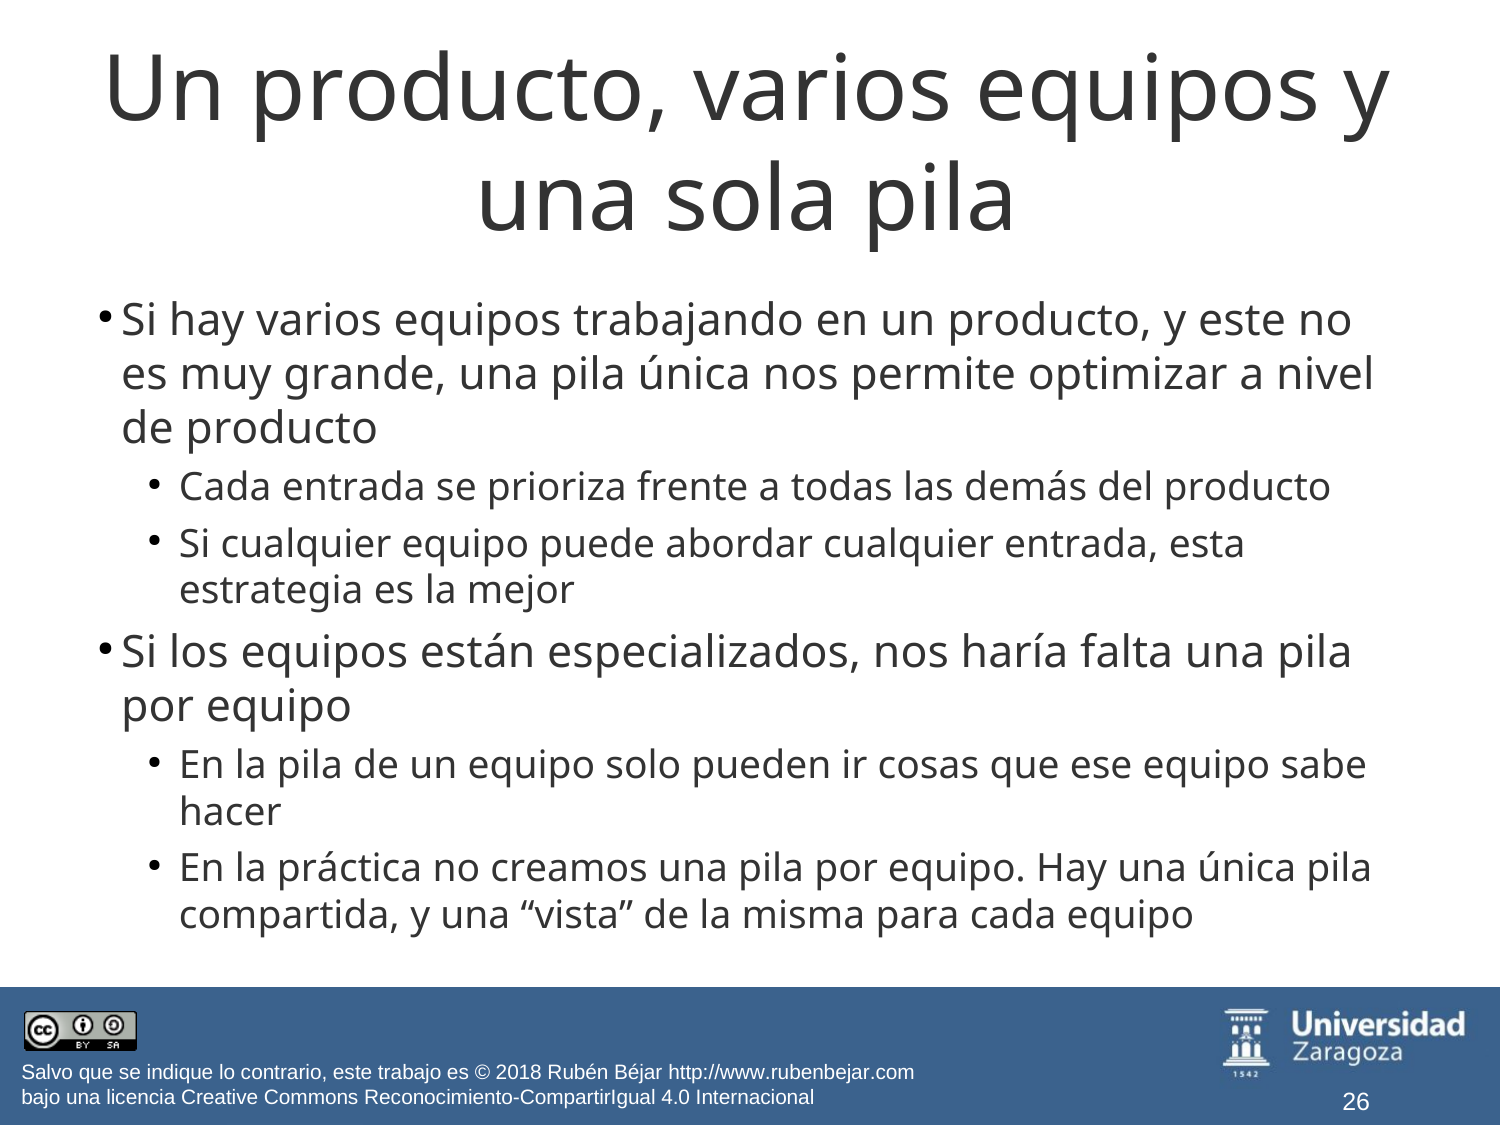

# Un producto, varios equipos y una sola pila
Si hay varios equipos trabajando en un producto, y este no es muy grande, una pila única nos permite optimizar a nivel de producto
Cada entrada se prioriza frente a todas las demás del producto
Si cualquier equipo puede abordar cualquier entrada, esta estrategia es la mejor
Si los equipos están especializados, nos haría falta una pila por equipo
En la pila de un equipo solo pueden ir cosas que ese equipo sabe hacer
En la práctica no creamos una pila por equipo. Hay una única pila compartida, y una “vista” de la misma para cada equipo